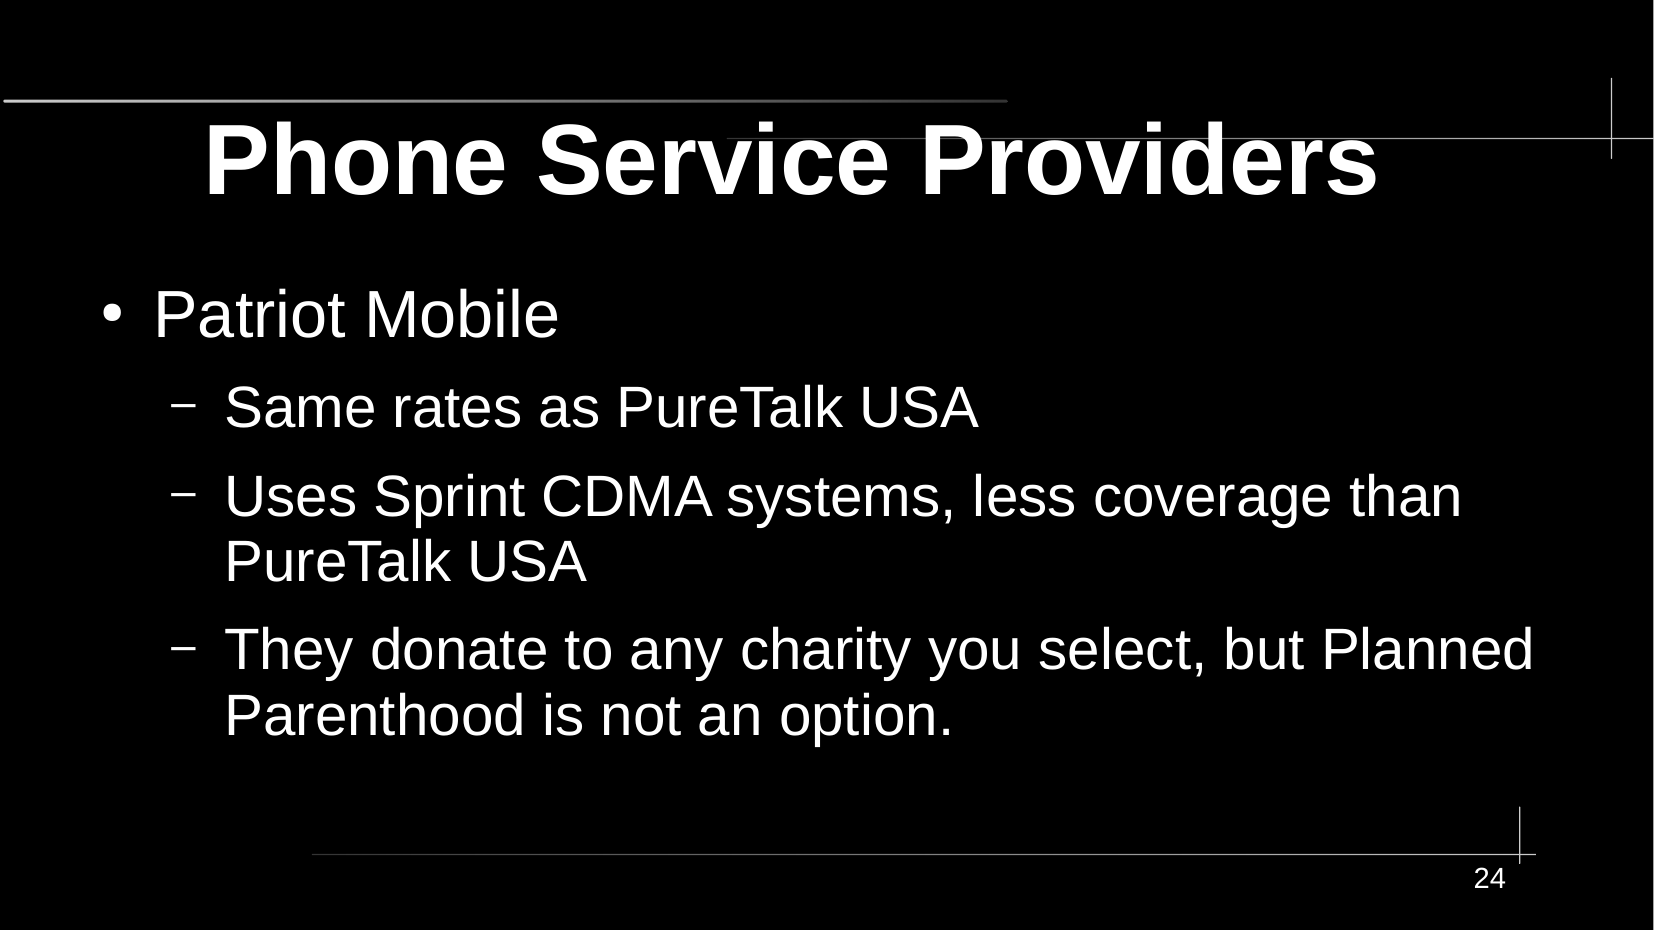

# Phone Service Providers
Patriot Mobile
Same rates as PureTalk USA
Uses Sprint CDMA systems, less coverage than PureTalk USA
They donate to any charity you select, but Planned Parenthood is not an option.
24